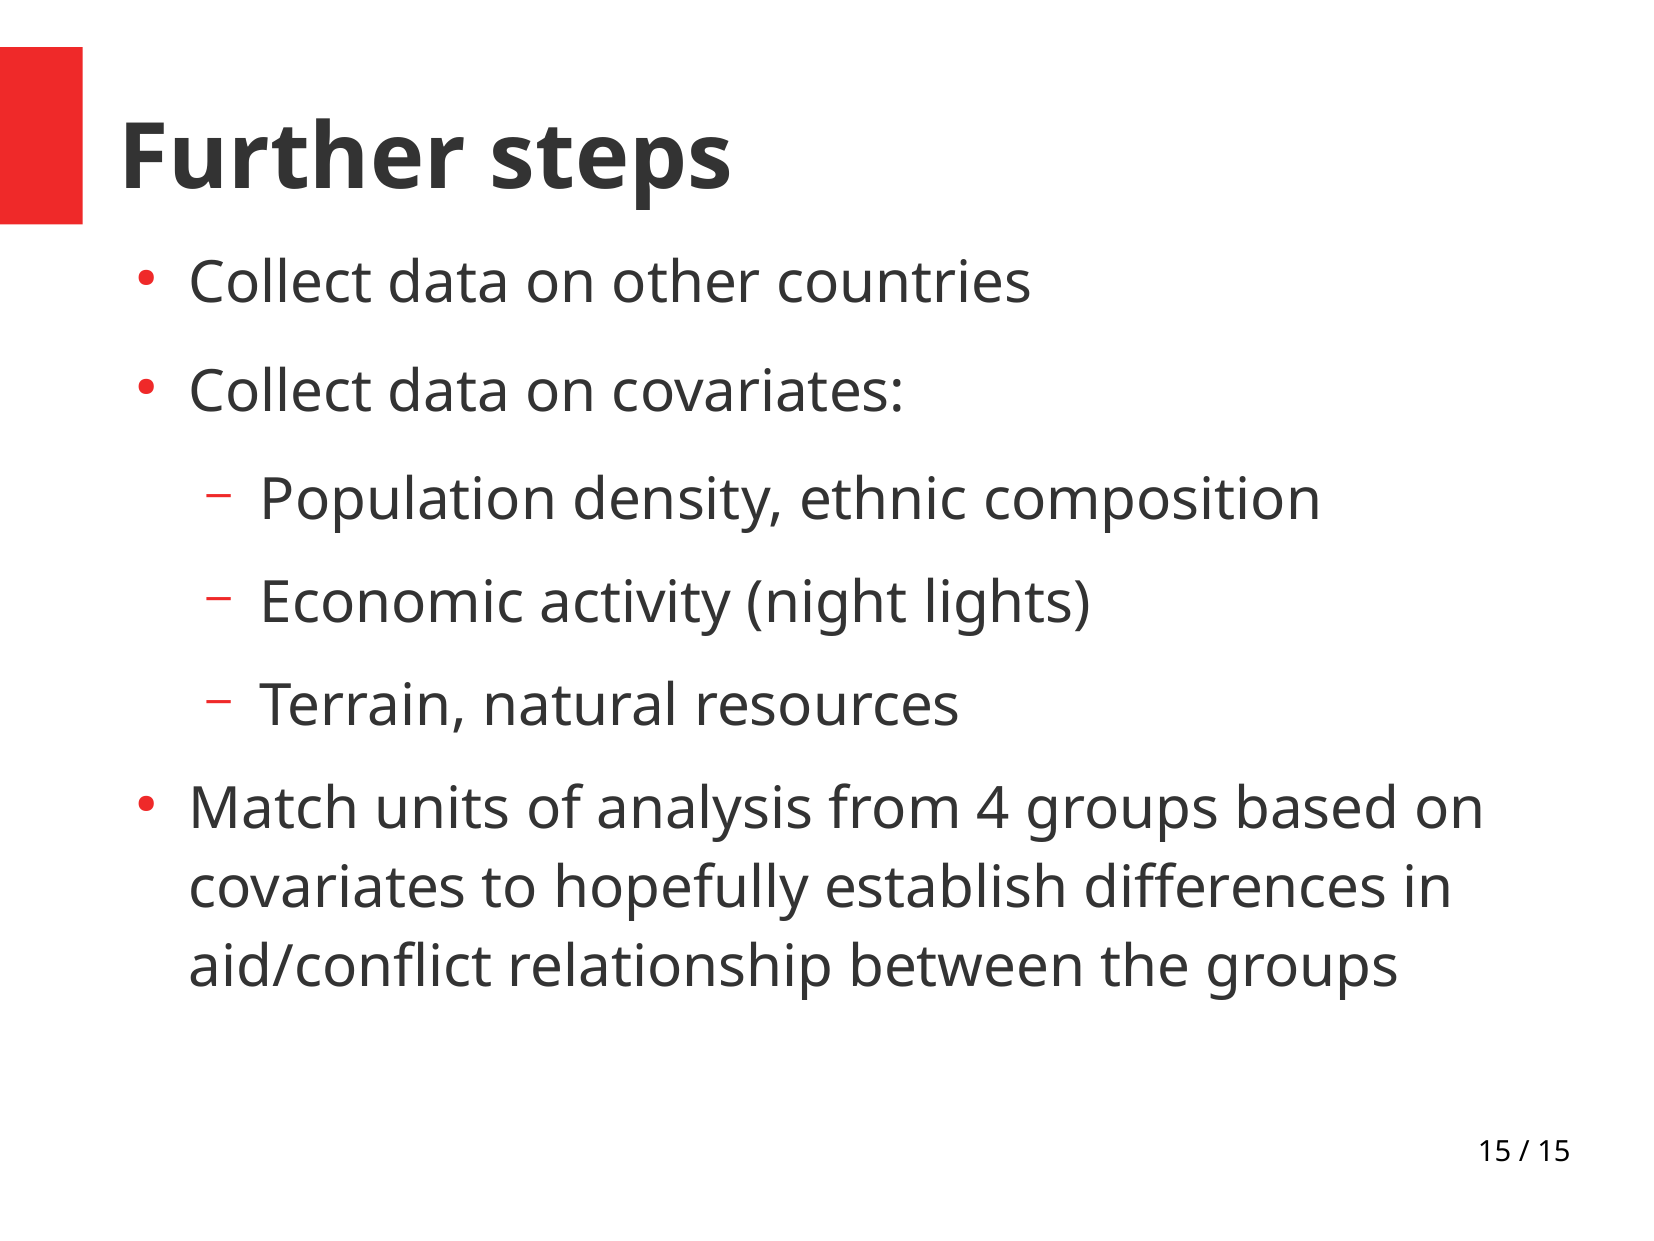

# Further steps
Collect data on other countries
Collect data on covariates:
Population density, ethnic composition
Economic activity (night lights)
Terrain, natural resources
Match units of analysis from 4 groups based on covariates to hopefully establish differences in aid/conflict relationship between the groups
15